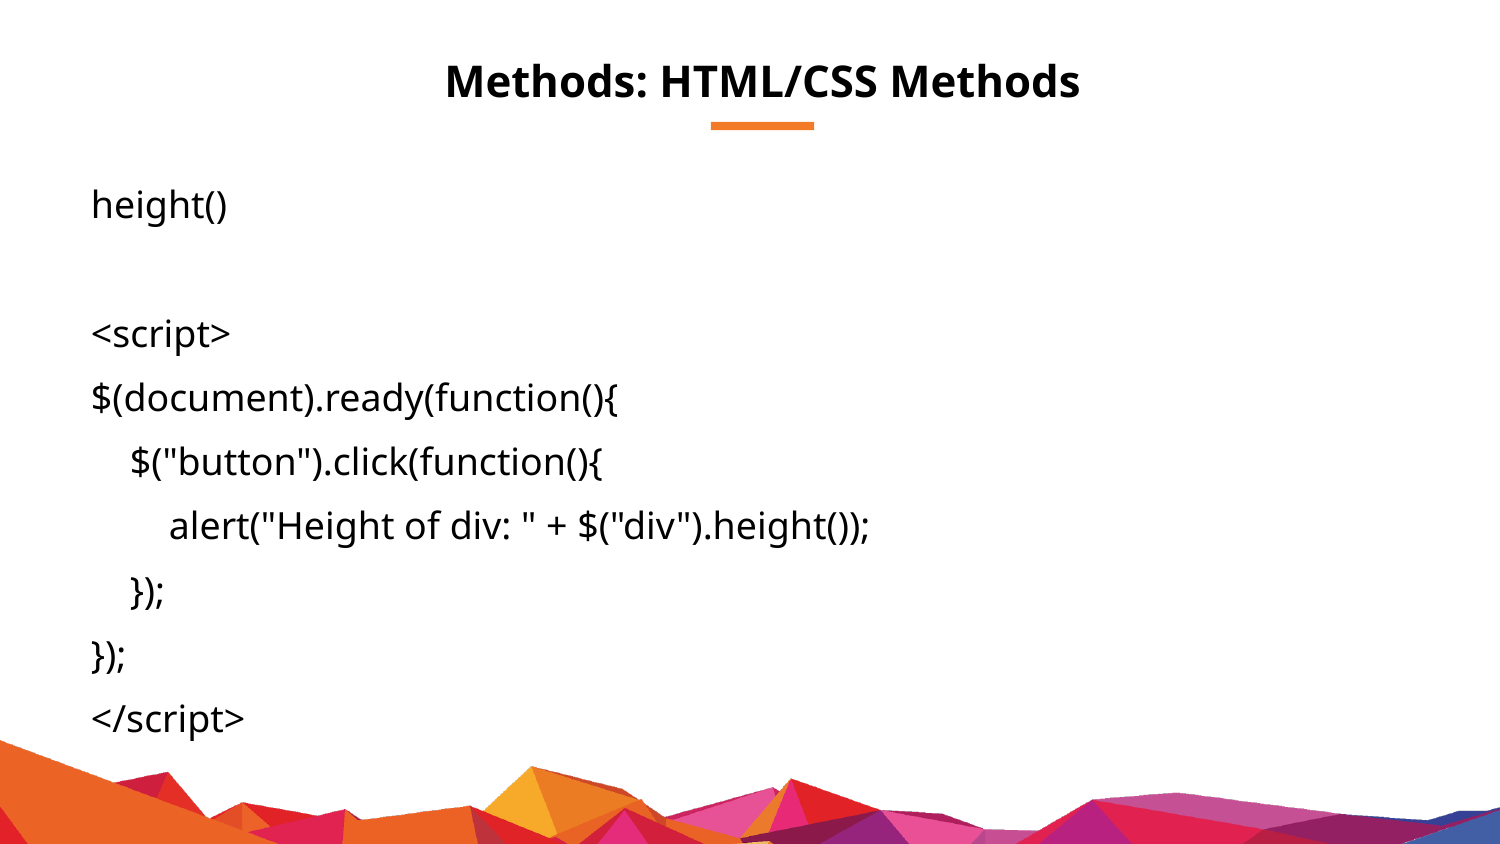

# Methods: HTML/CSS Methods
height()
<script>
$(document).ready(function(){
 $("button").click(function(){
 alert("Height of div: " + $("div").height());
 });
});
</script>